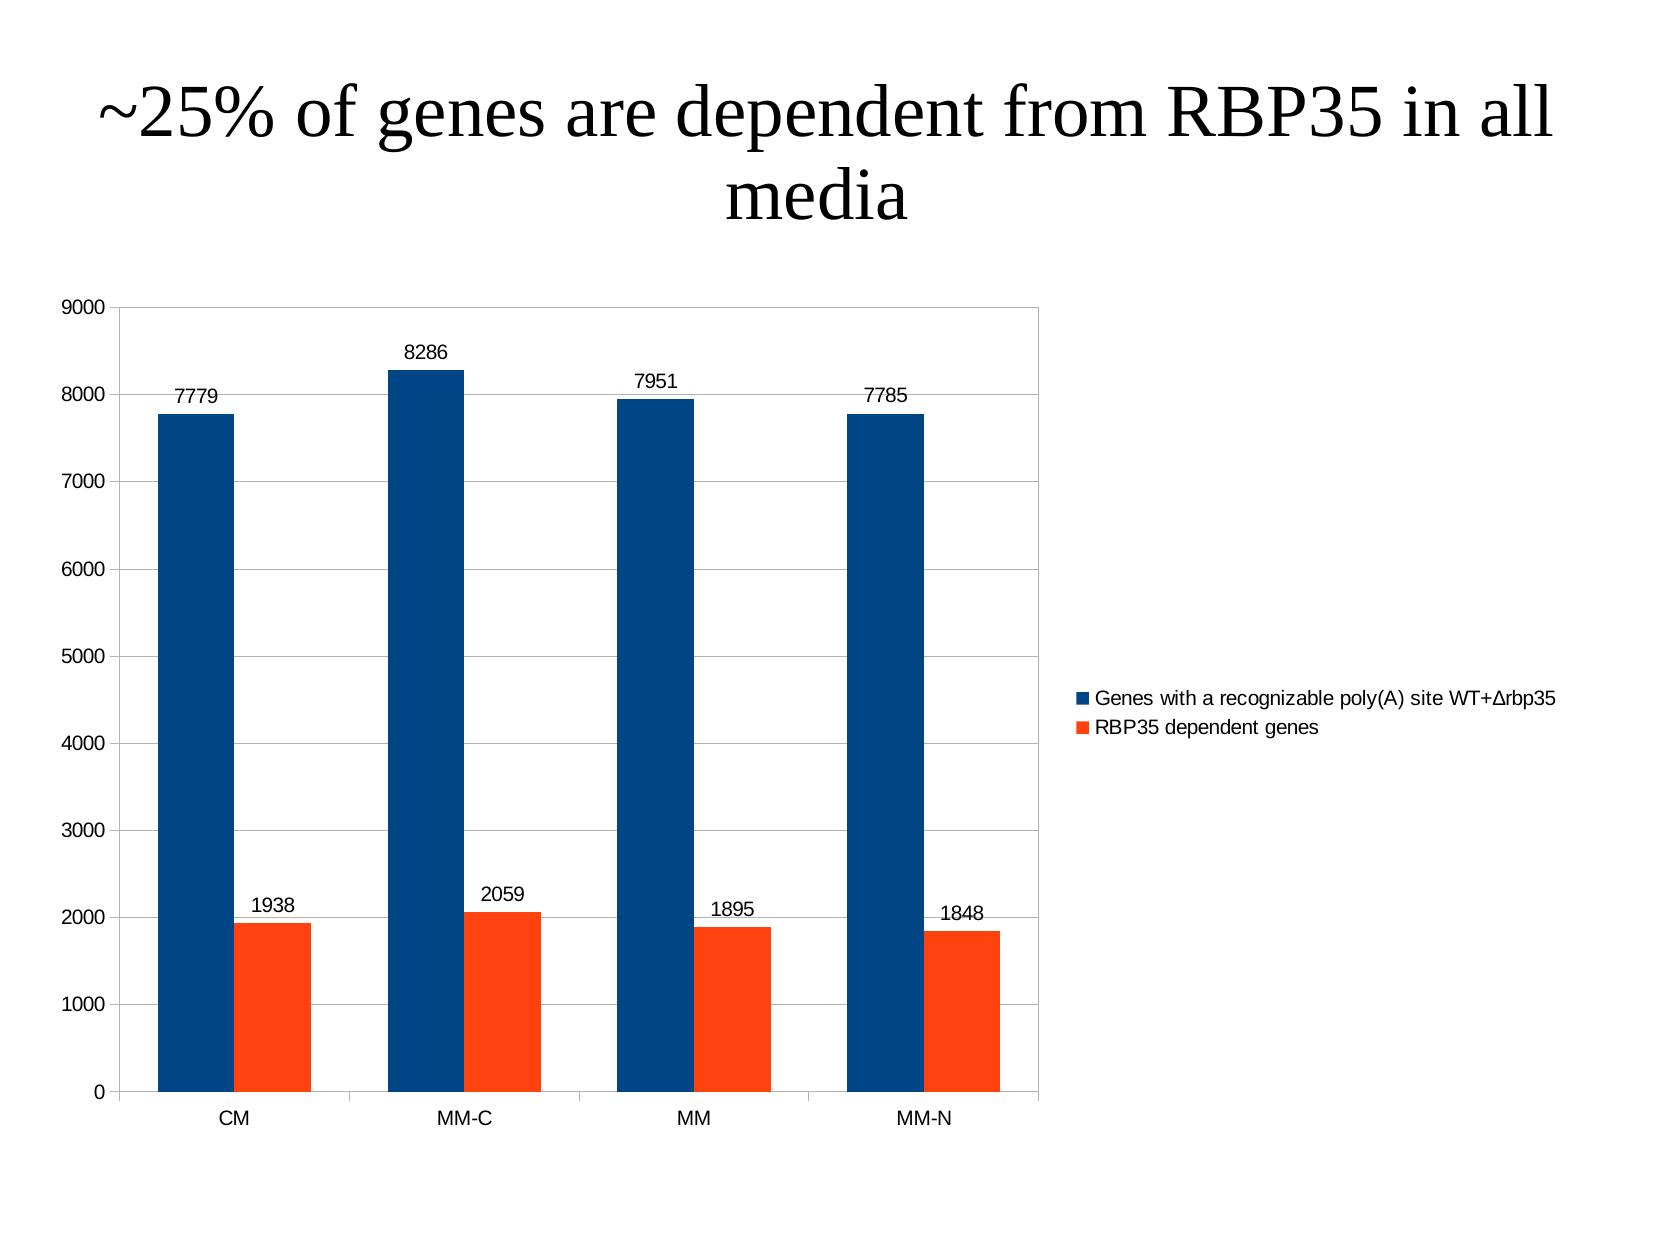

# ~25% of genes are dependent from RBP35 in all media
### Chart
| Category | Genes with a recognizable poly(A) site WT+∆rbp35 | RBP35 dependent genes |
|---|---|---|
| CM | 7779.0 | 1938.0 |
| MM-C | 8286.0 | 2059.0 |
| MM | 7951.0 | 1895.0 |
| MM-N | 7785.0 | 1848.0 |